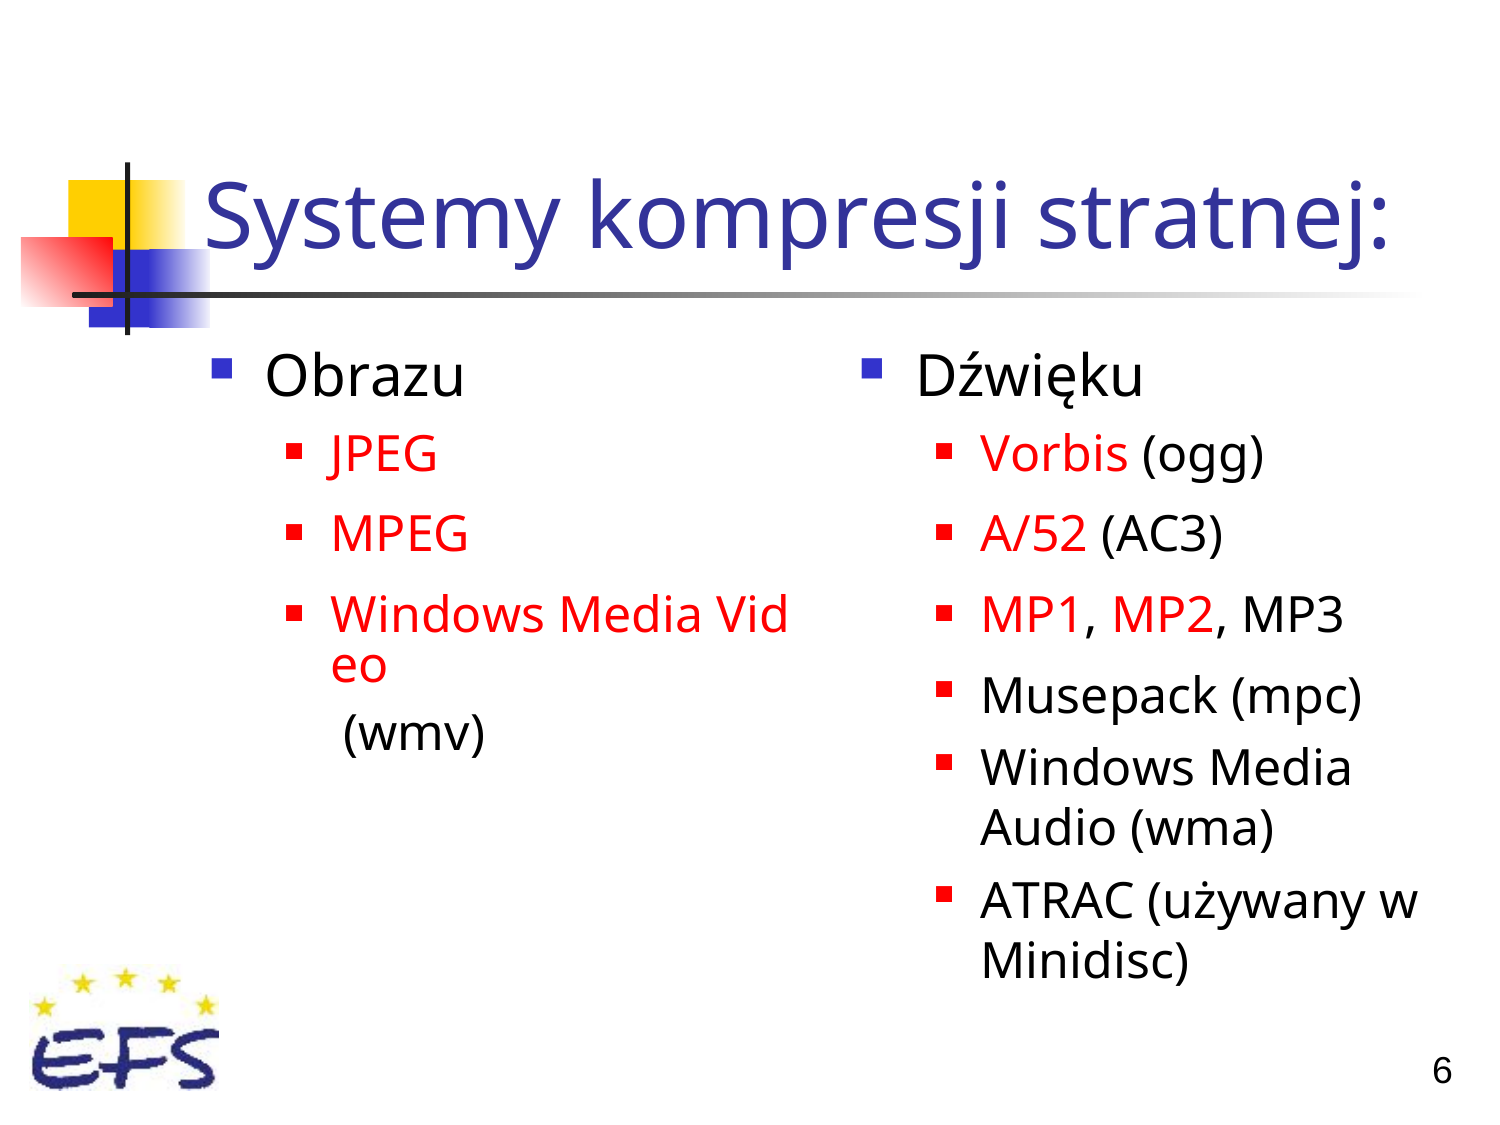

# Systemy kompresji stratnej:
Obrazu
JPEG
MPEG
Windows Media Video (wmv)
Dźwięku
Vorbis (ogg)
A/52 (AC3)
MP1, MP2, MP3
Musepack (mpc)
Windows Media Audio (wma)
ATRAC (używany w Minidisc)
6